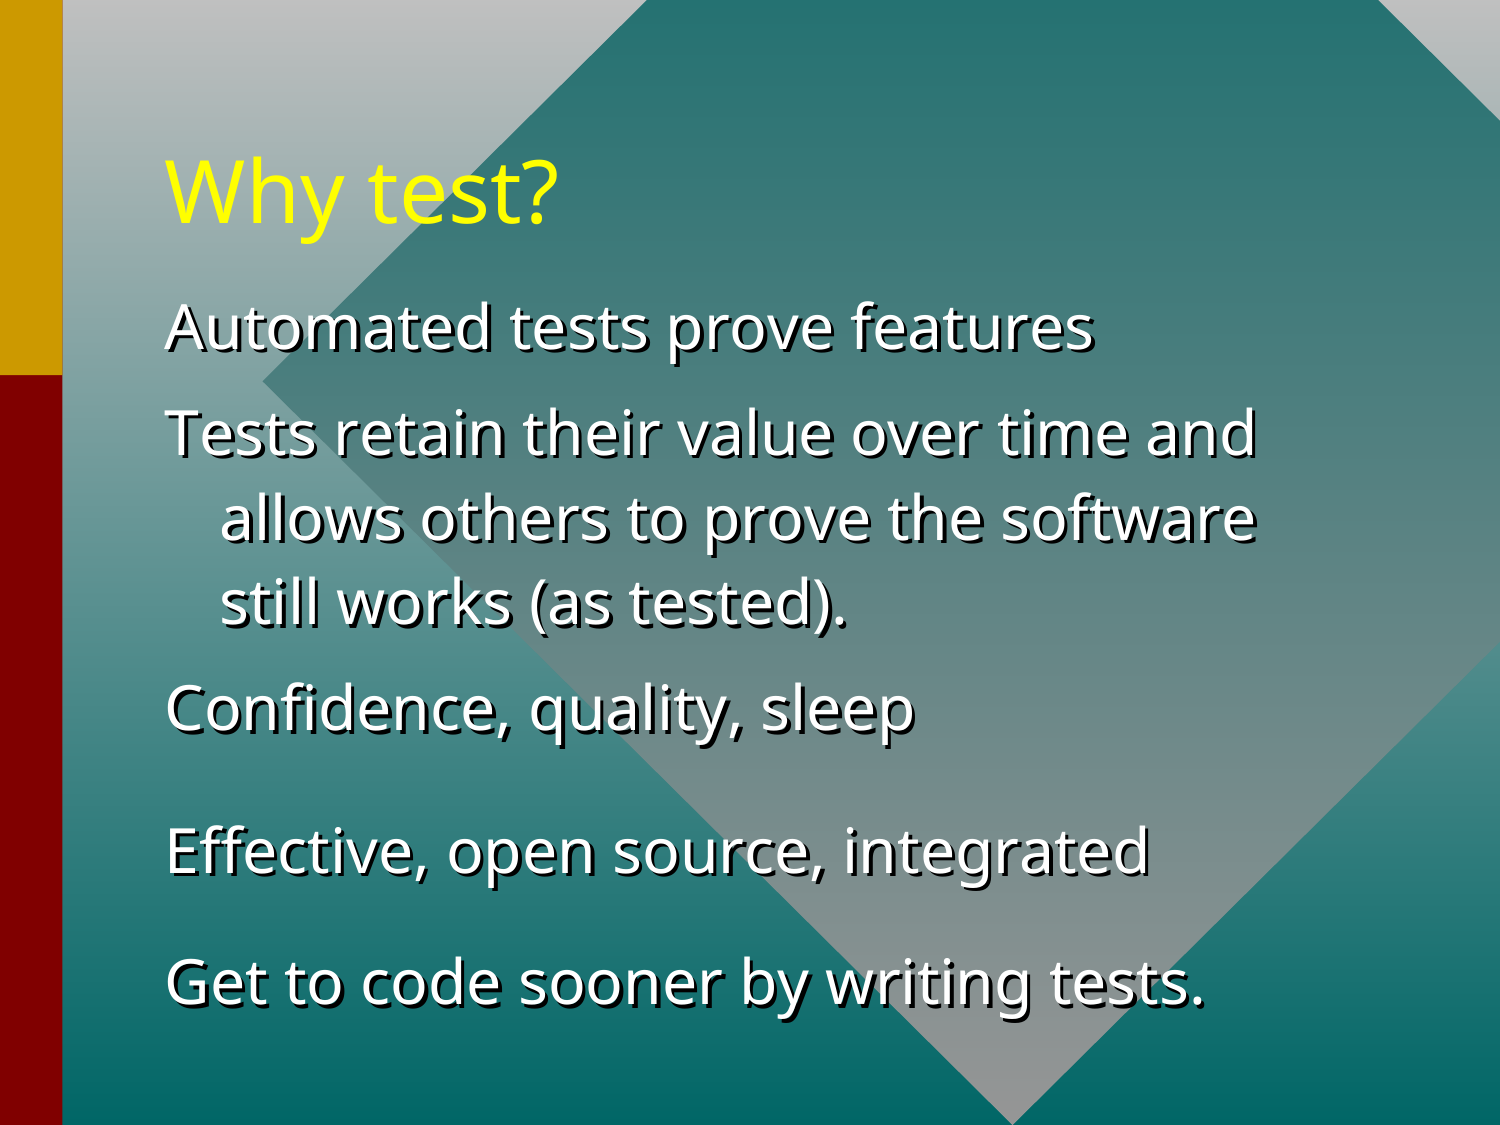

# Why test?
Automated tests prove features
Tests retain their value over time and allows others to prove the software still works (as tested).
Confidence, quality, sleep
Effective, open source, integrated
Get to code sooner by writing tests.